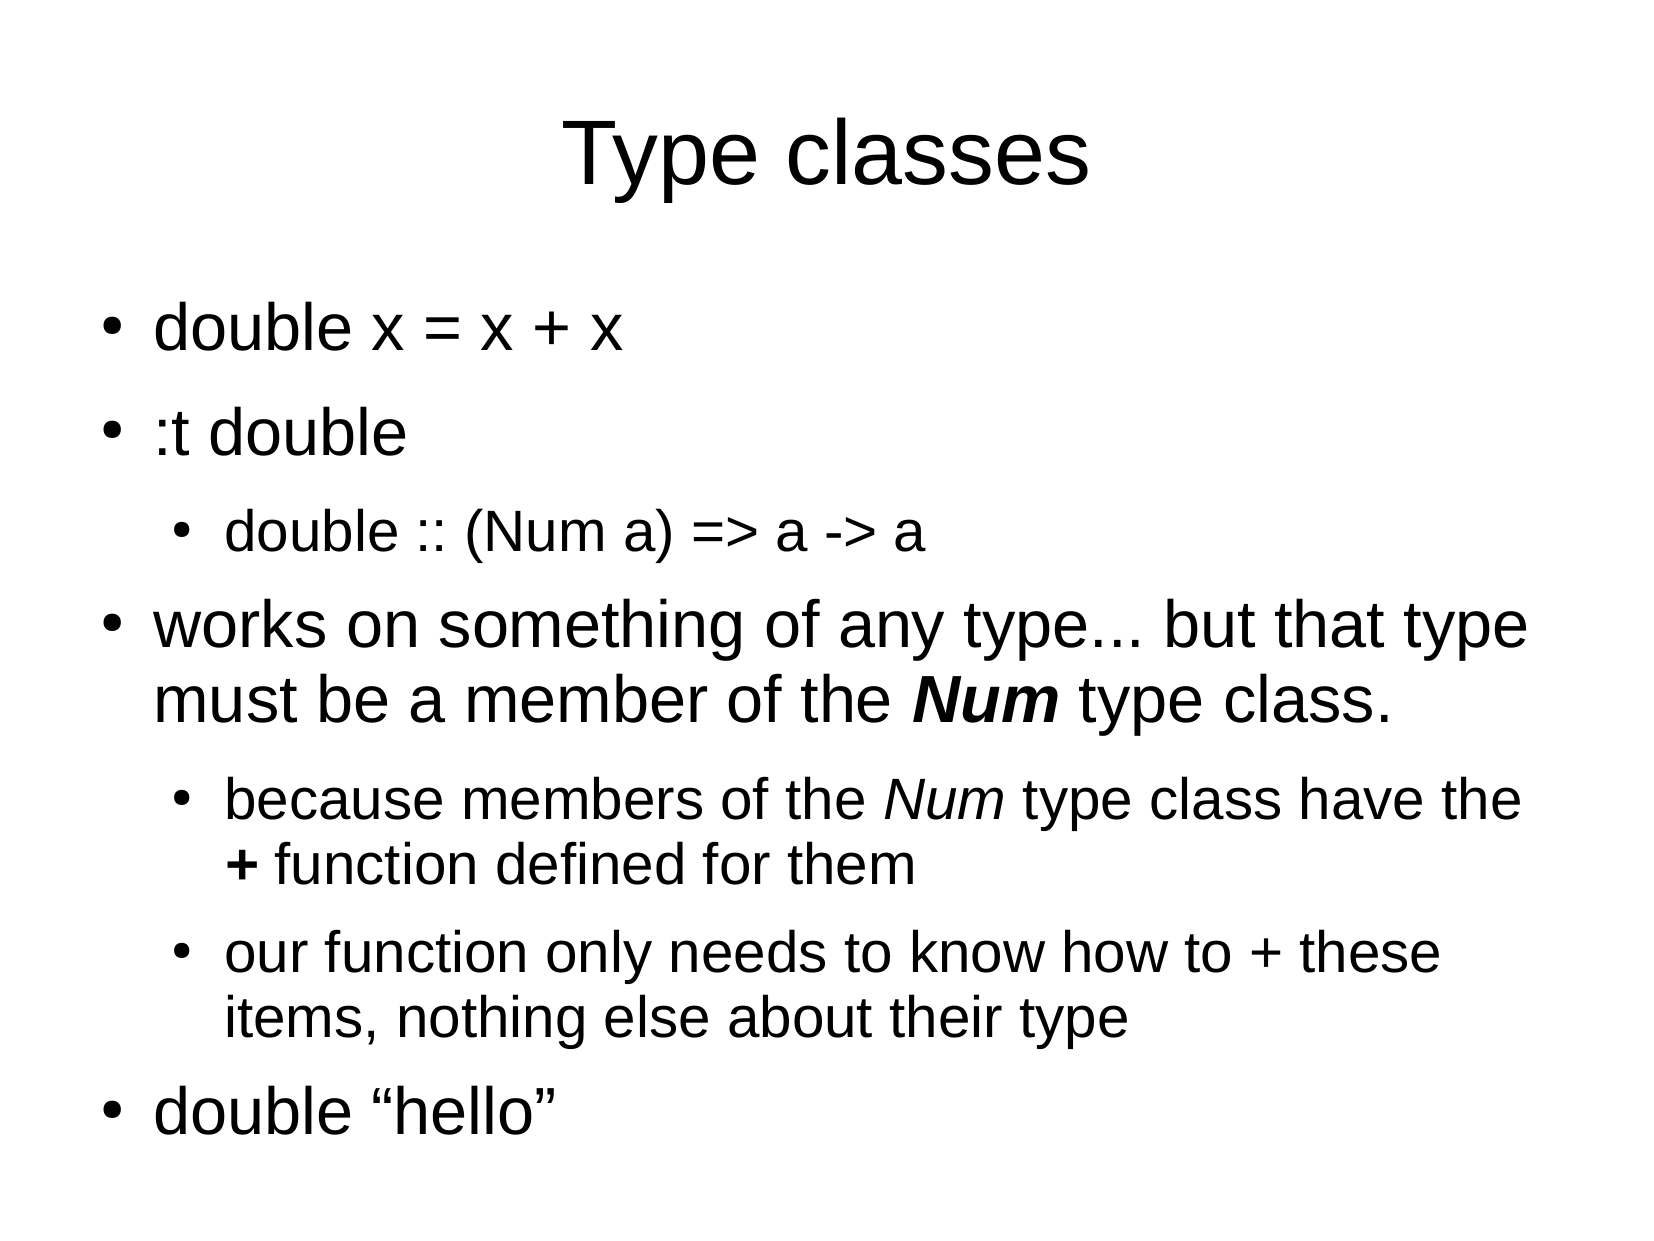

# Type classes
double x = x + x
:t double
double :: (Num a) => a -> a
works on something of any type... but that type must be a member of the Num type class.
because members of the Num type class have the + function defined for them
our function only needs to know how to + these items, nothing else about their type
double “hello”